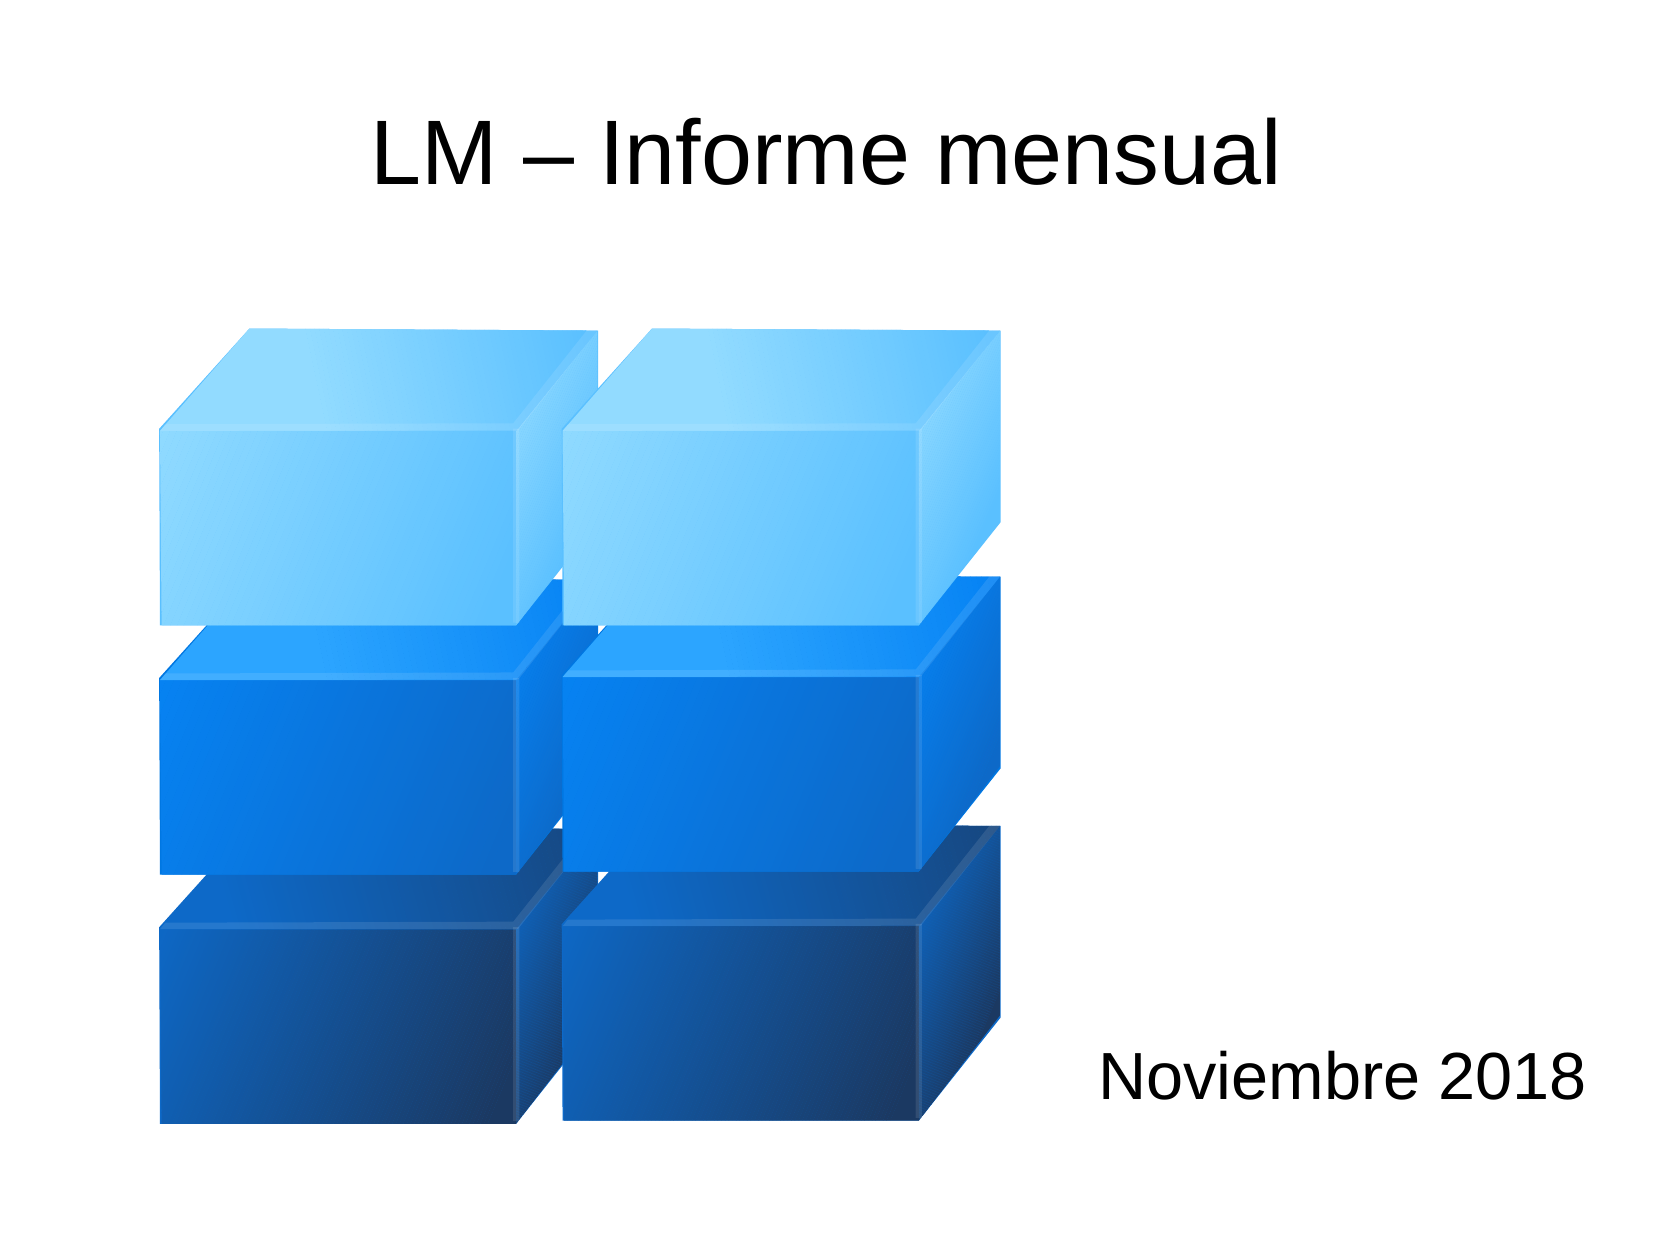

# LM – Informe mensual
Noviembre 2018